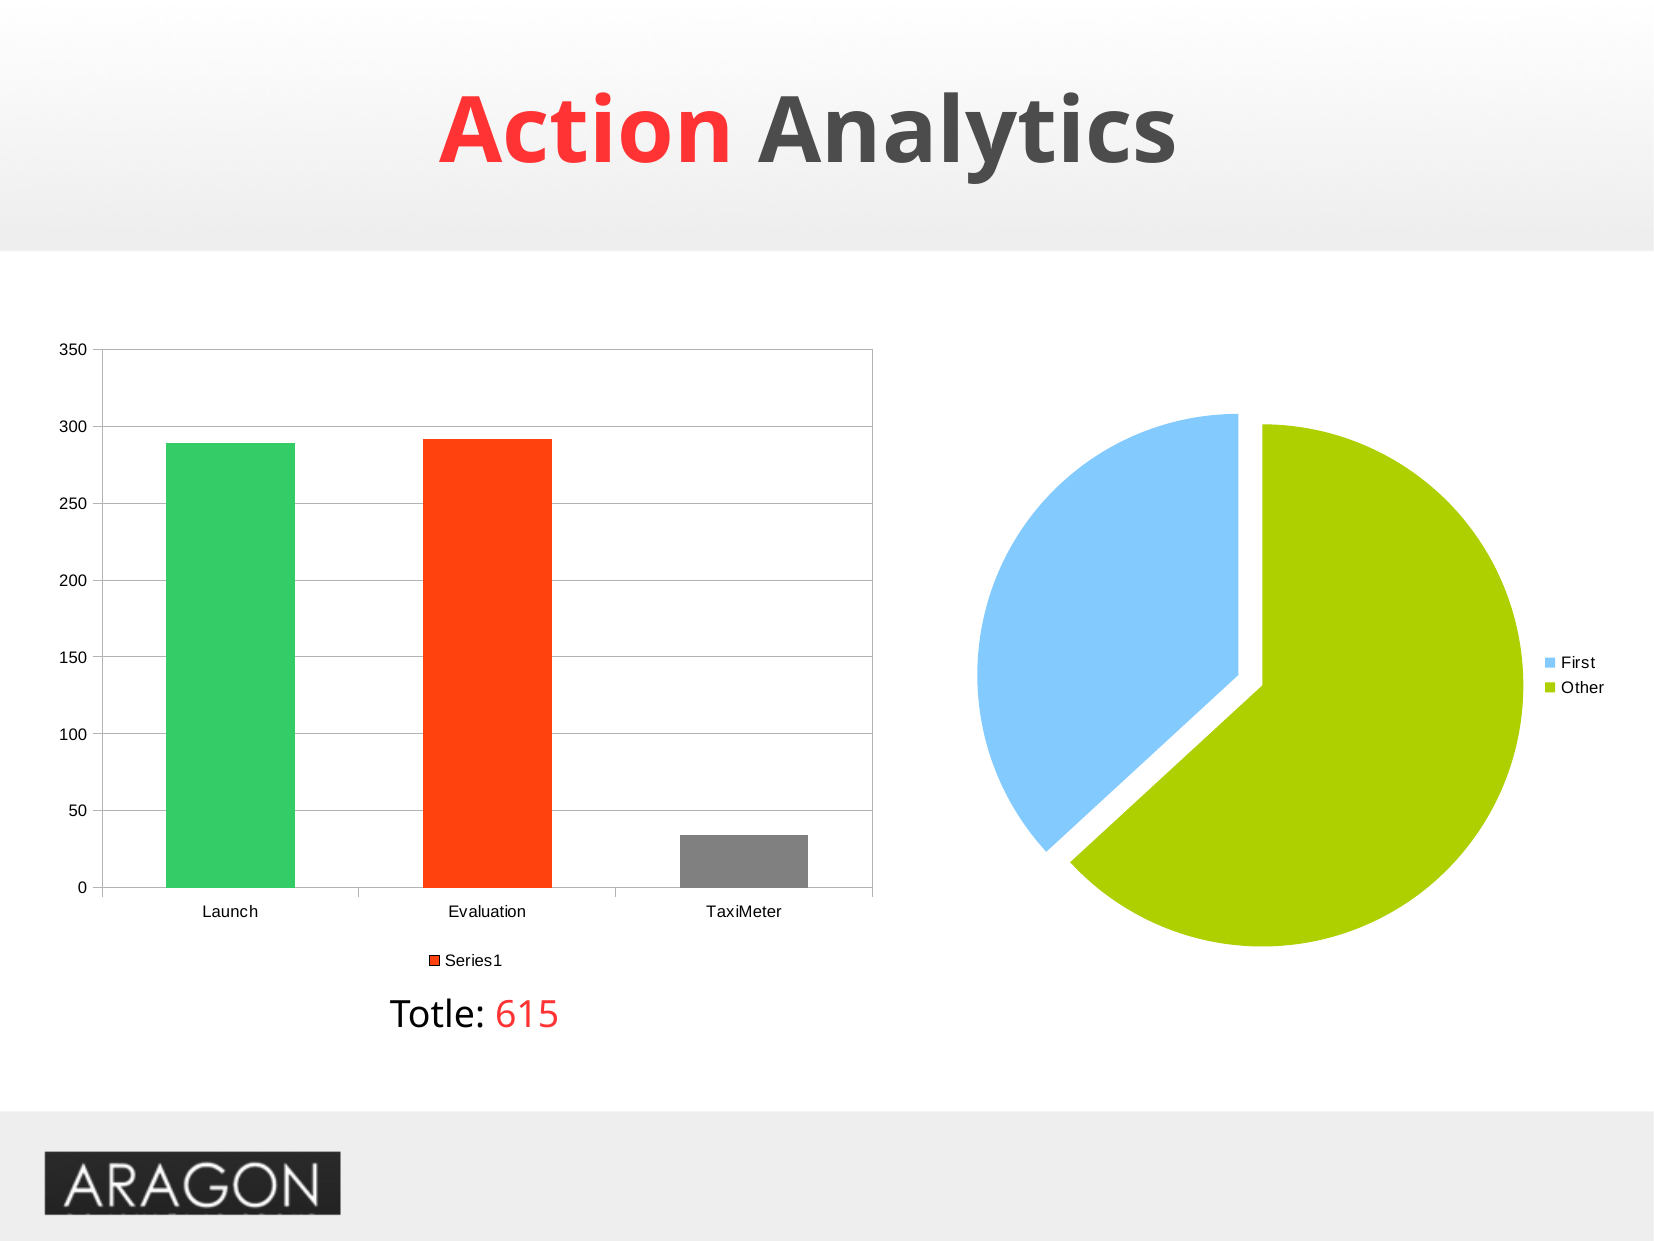

# Action Analytics
### Chart
| Category | |
|---|---|
| Launch | 289.0 |
| Evaluation | 292.0 |
| TaxiMeter | 34.0 |
### Chart
| Category | Column 1 |
|---|---|
| First | 273.0 |
| Other | 468.0 |Totle: 615